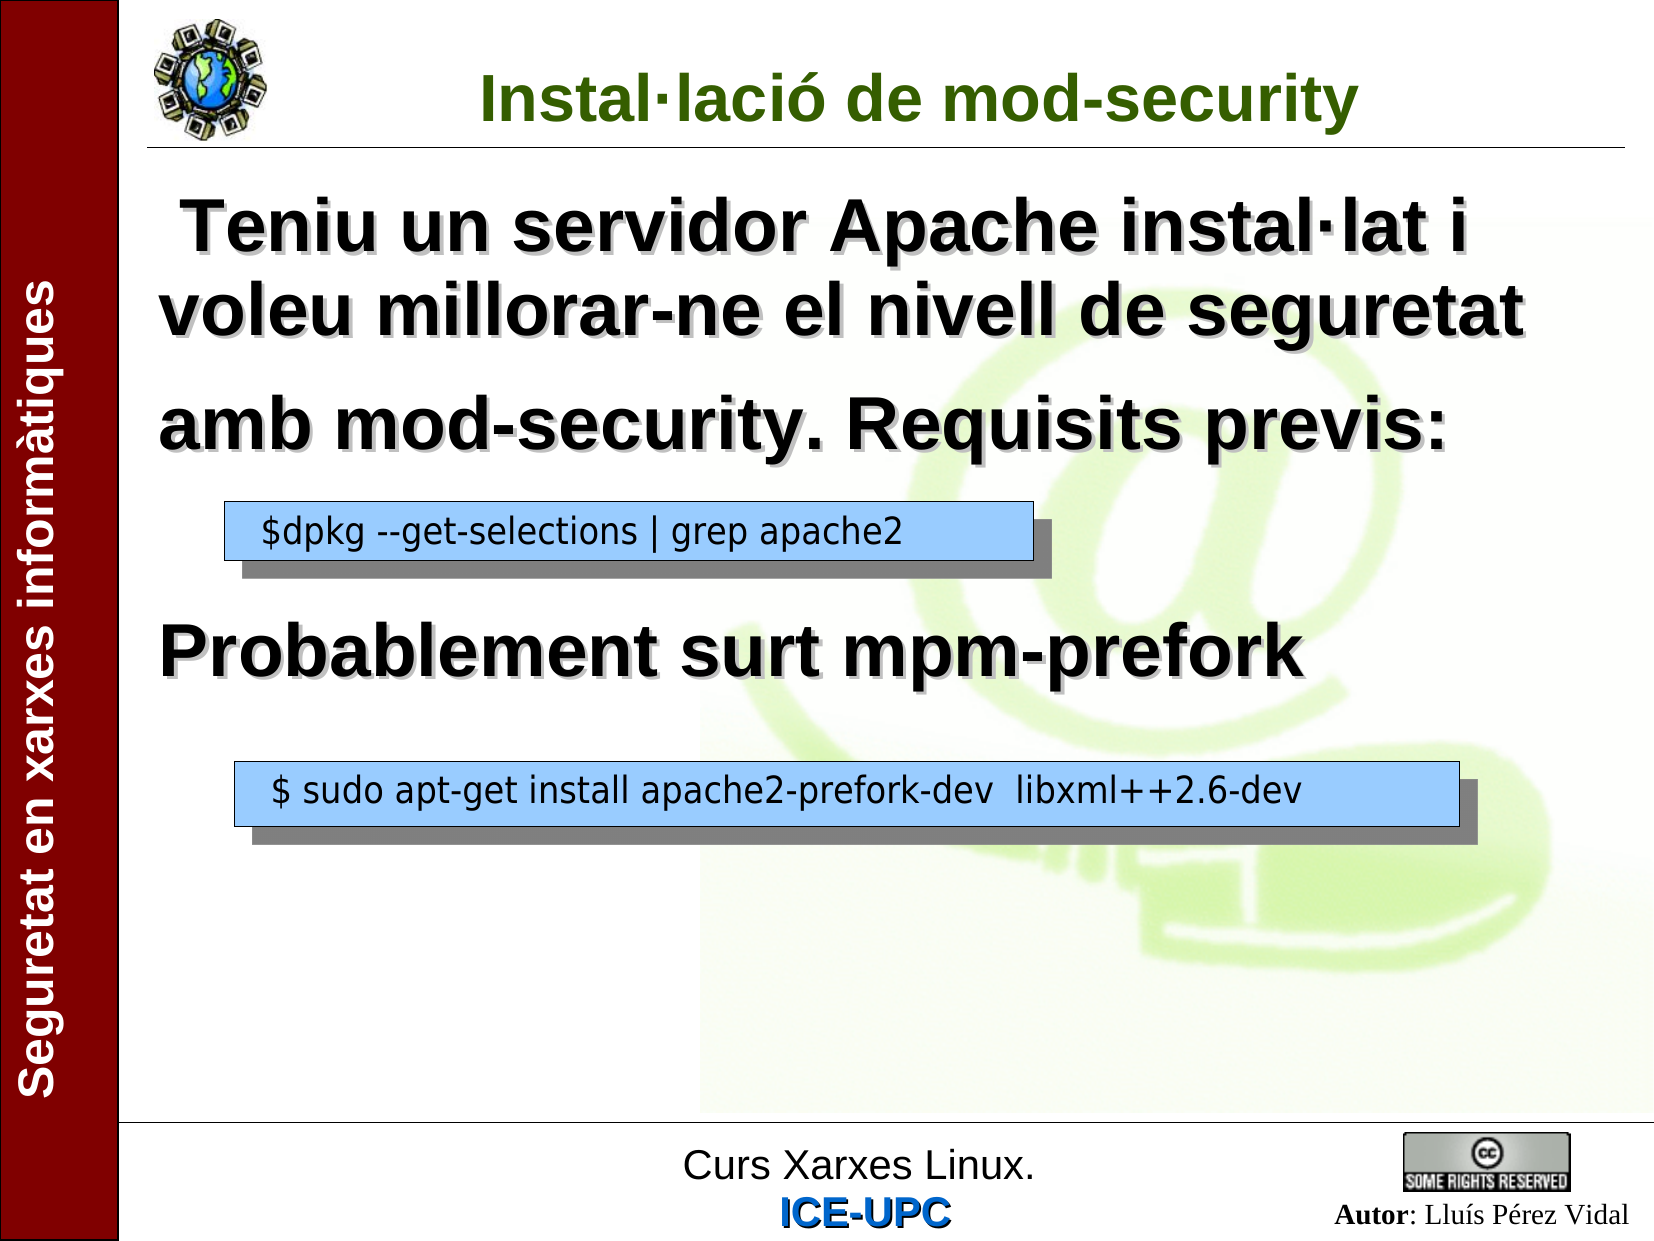

# Instal·lació de mod-security
 Teniu un servidor Apache instal·lat i voleu millorar-ne el nivell de seguretat
amb mod-security. Requisits previs:
Probablement surt mpm-prefork
 $dpkg --get-selections | grep apache2
 $ sudo apt-get install apache2-prefork-dev libxml++2.6-dev